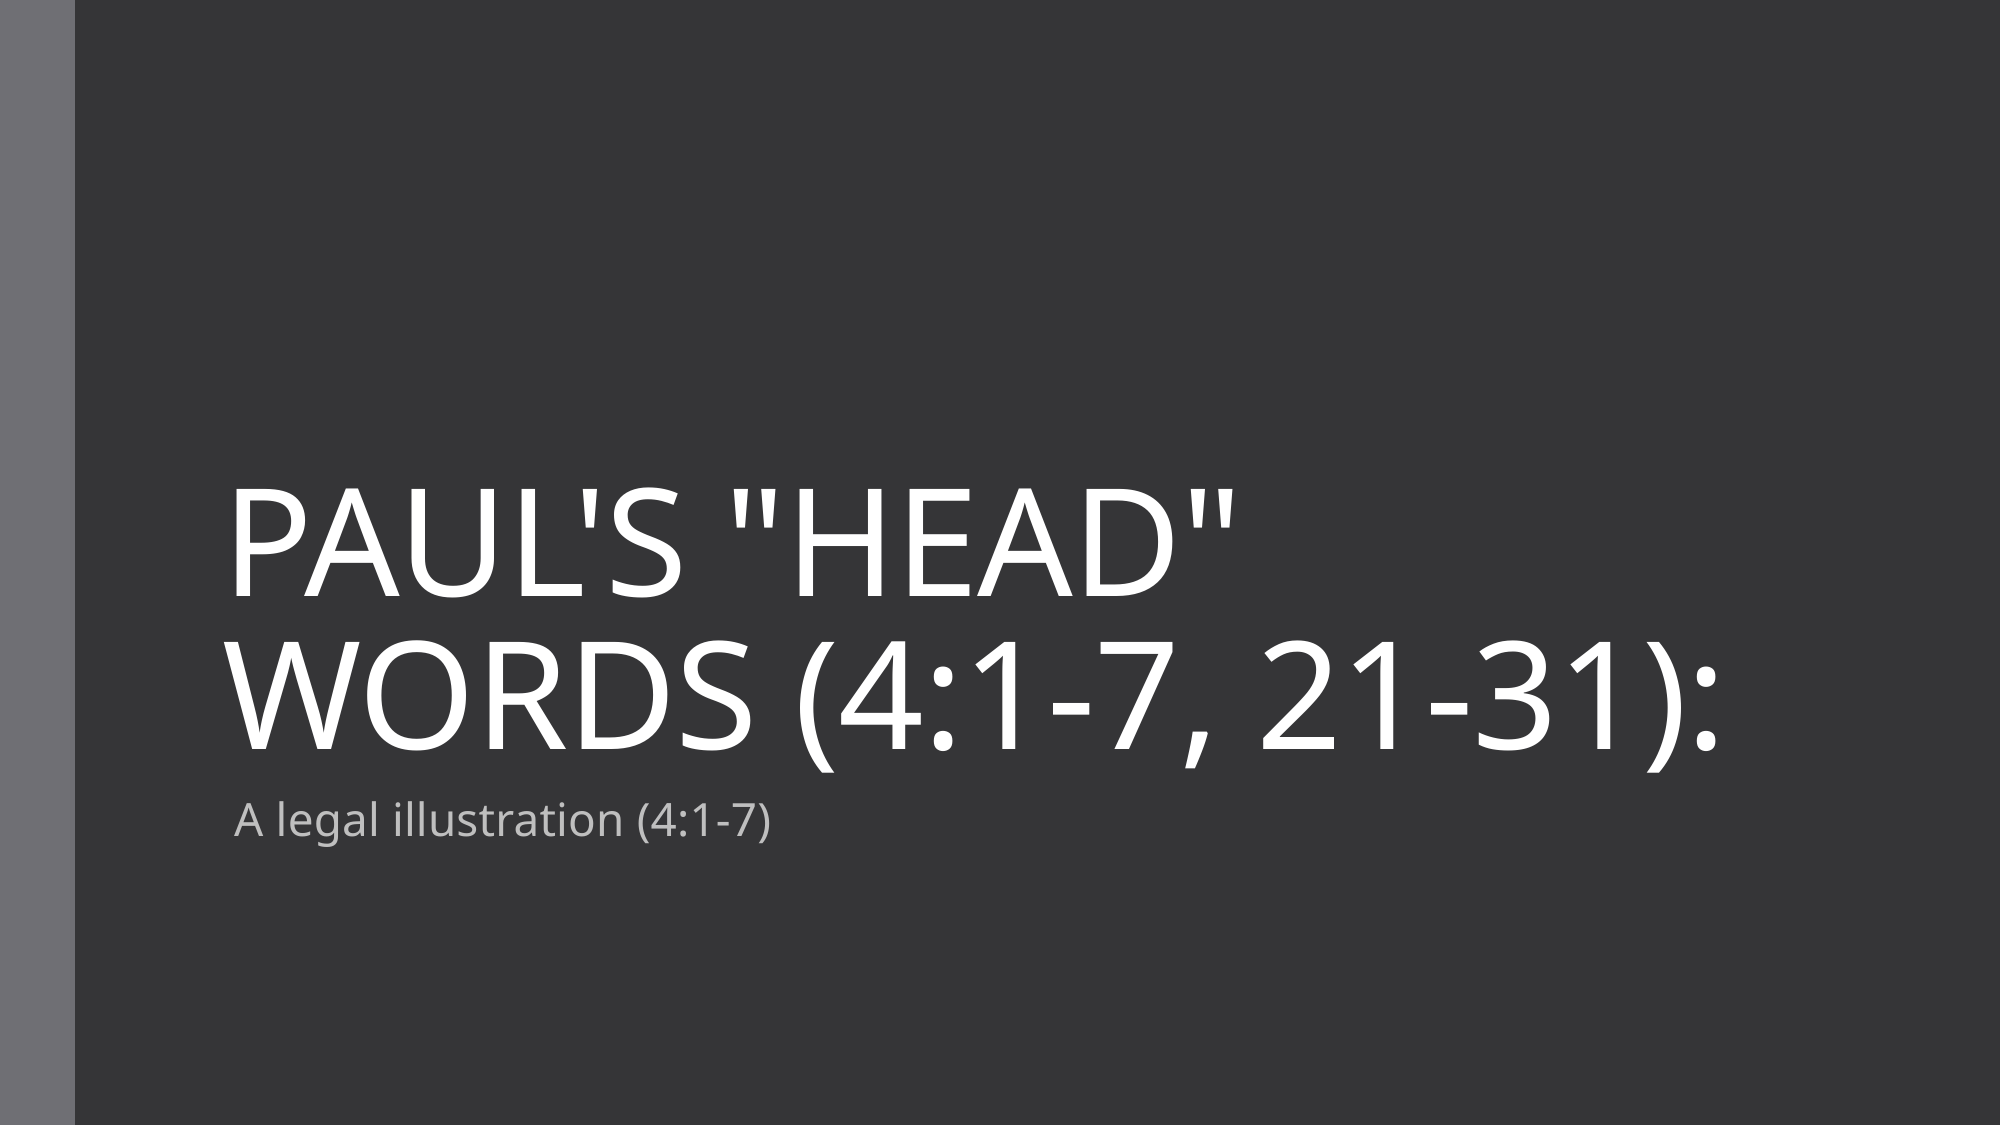

# PAUL'S "HEAD" WORDS (4:1-7, 21-31):
 A legal illustration (4:1-7)